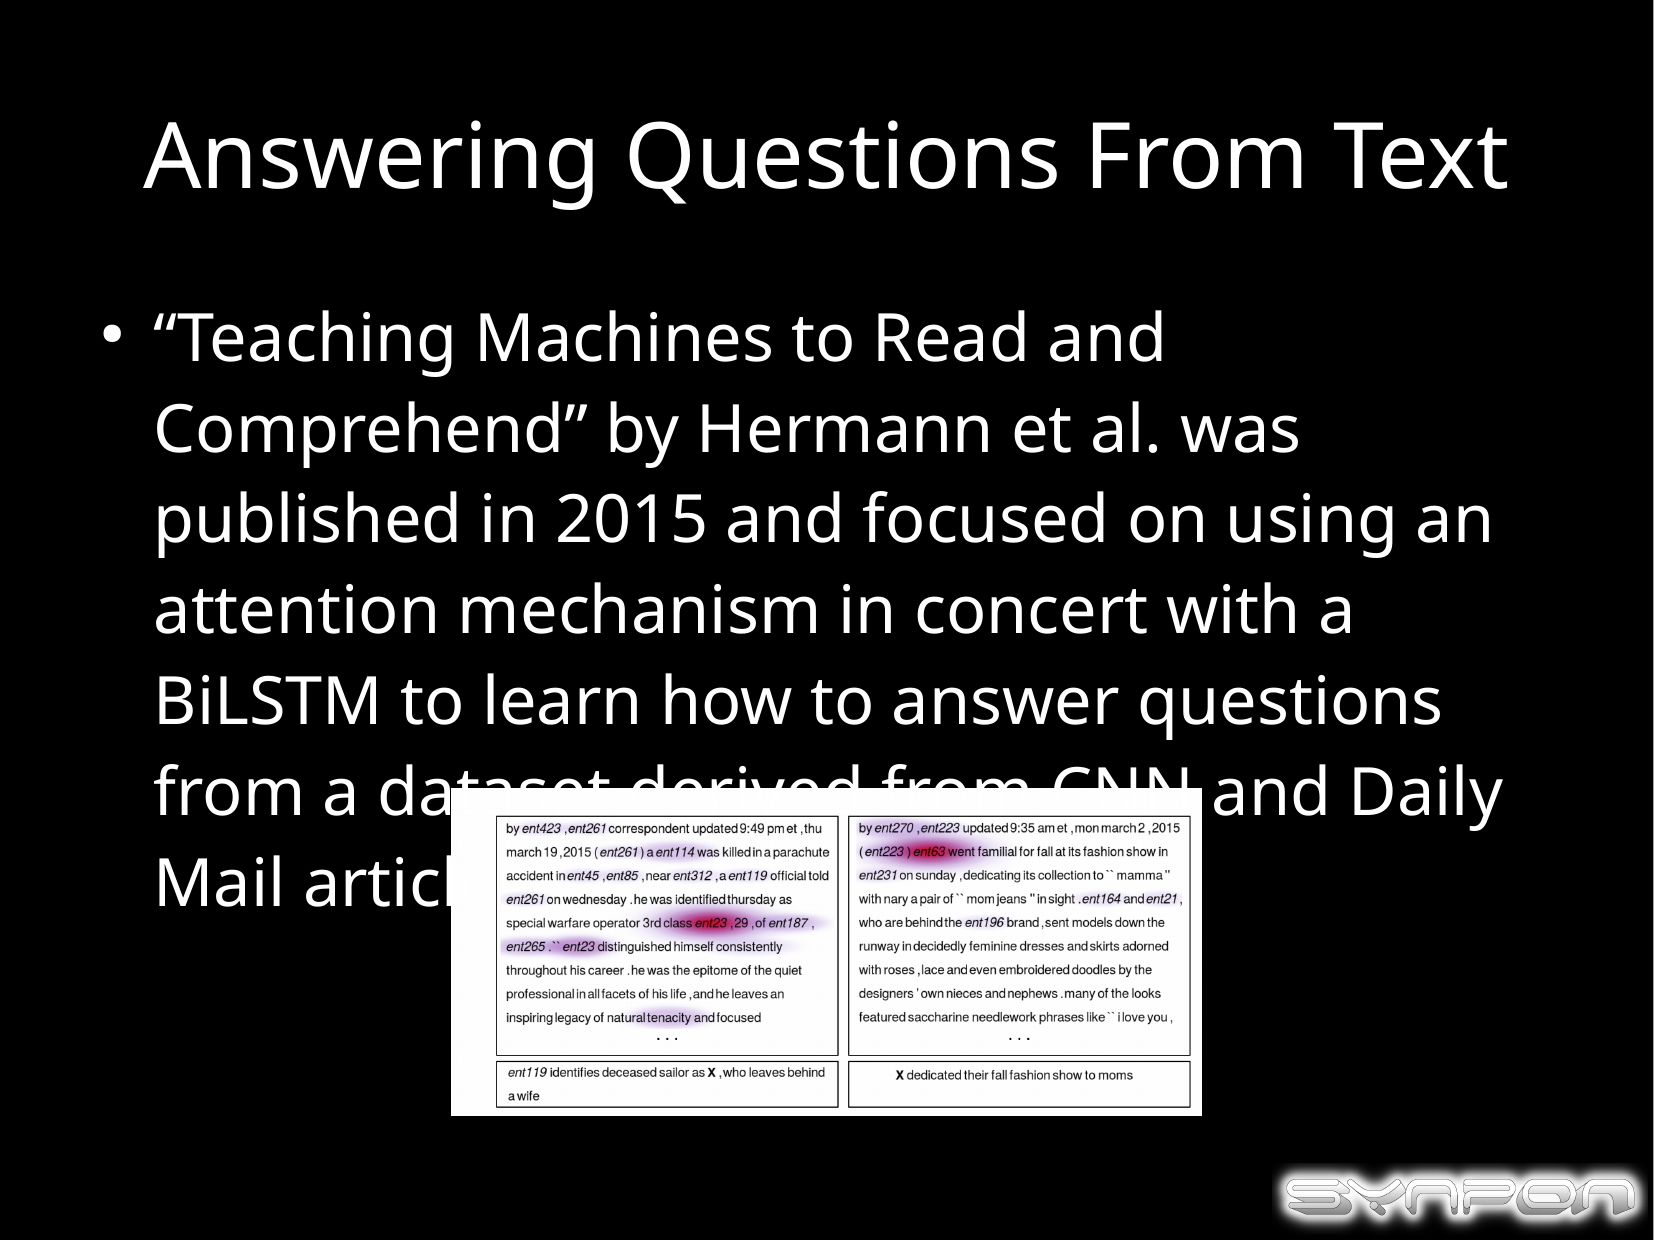

# Answering Questions From Text
“Teaching Machines to Read and Comprehend” by Hermann et al. was published in 2015 and focused on using an attention mechanism in concert with a BiLSTM to learn how to answer questions from a dataset derived from CNN and Daily Mail articles.